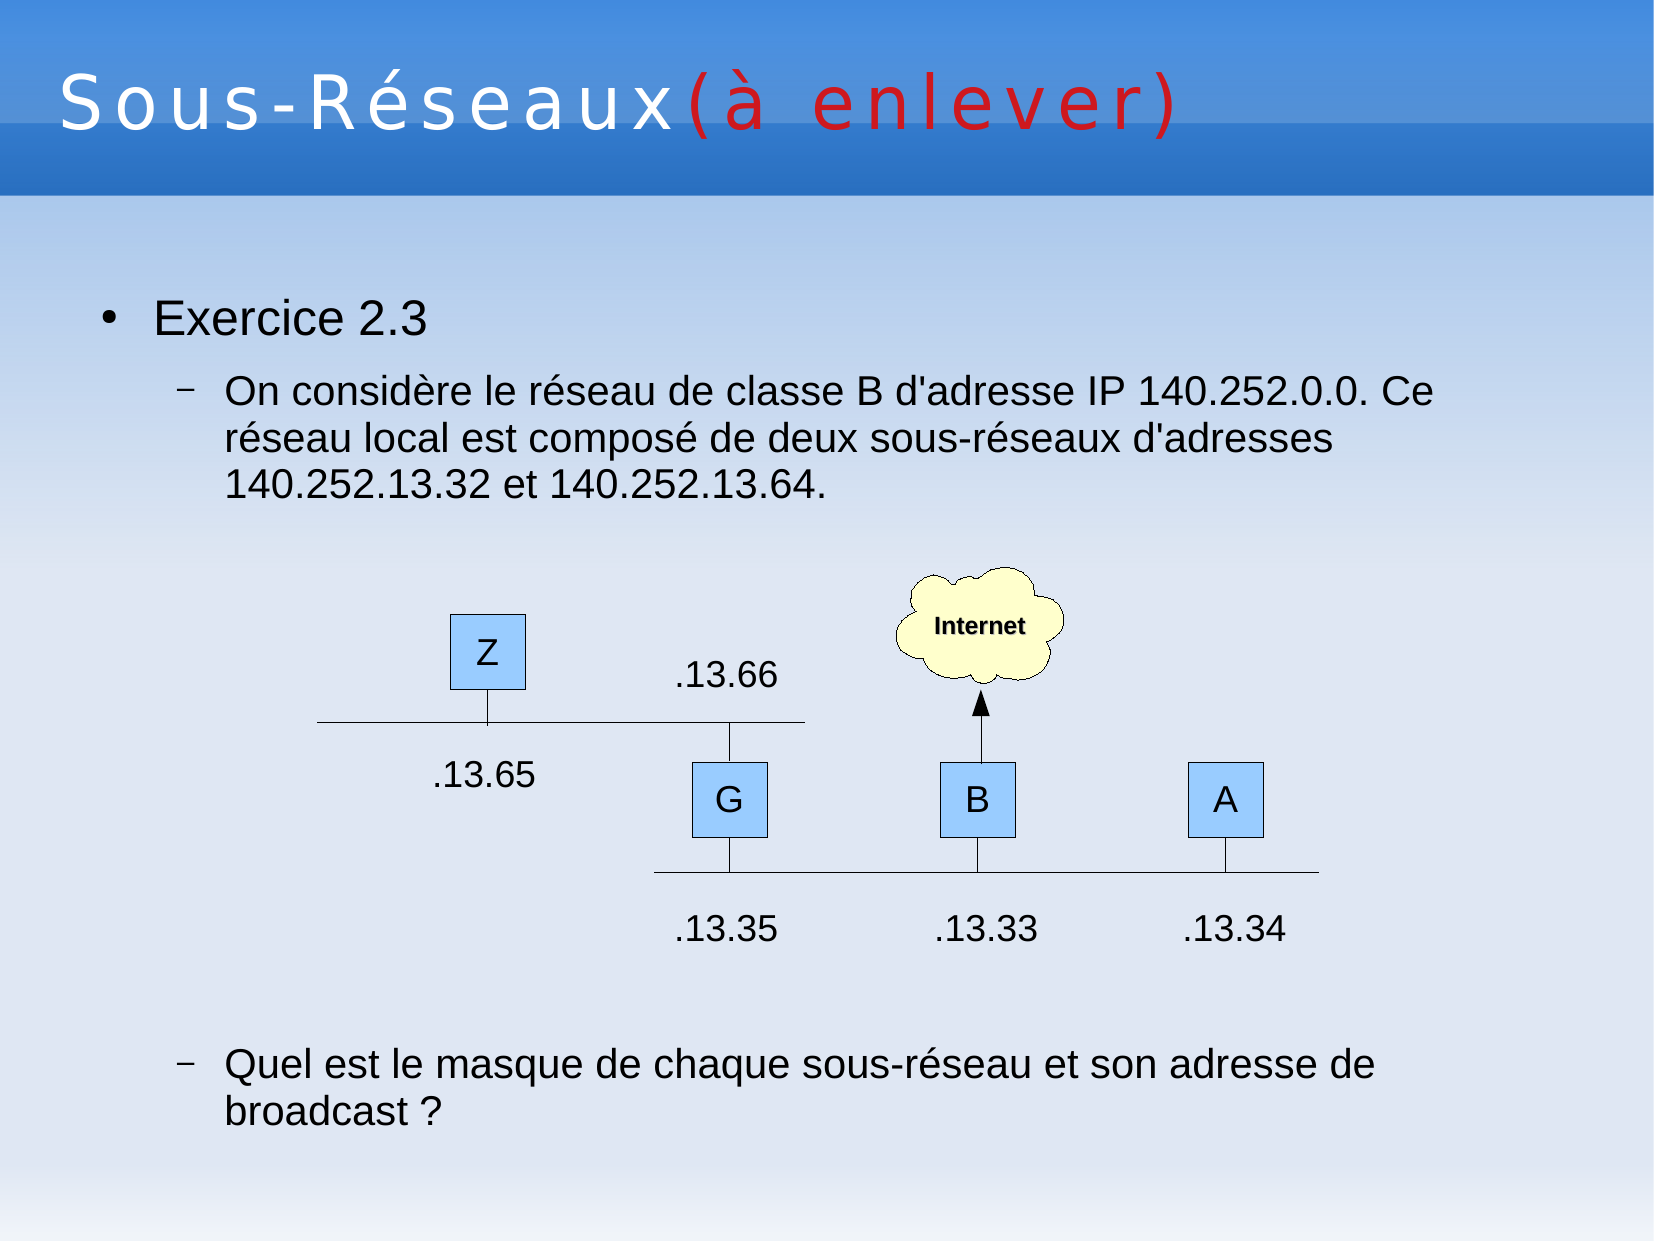

# Sous-Réseaux(à enlever)
Exercice 2.3
On considère le réseau de classe B d'adresse IP 140.252.0.0. Ce réseau local est composé de deux sous-réseaux d'adresses 140.252.13.32 et 140.252.13.64.
Quel est le masque de chaque sous-réseau et son adresse de broadcast ?
Internet
Z
.13.66
.13.65
G
B
A
.13.35
.13.33
.13.34